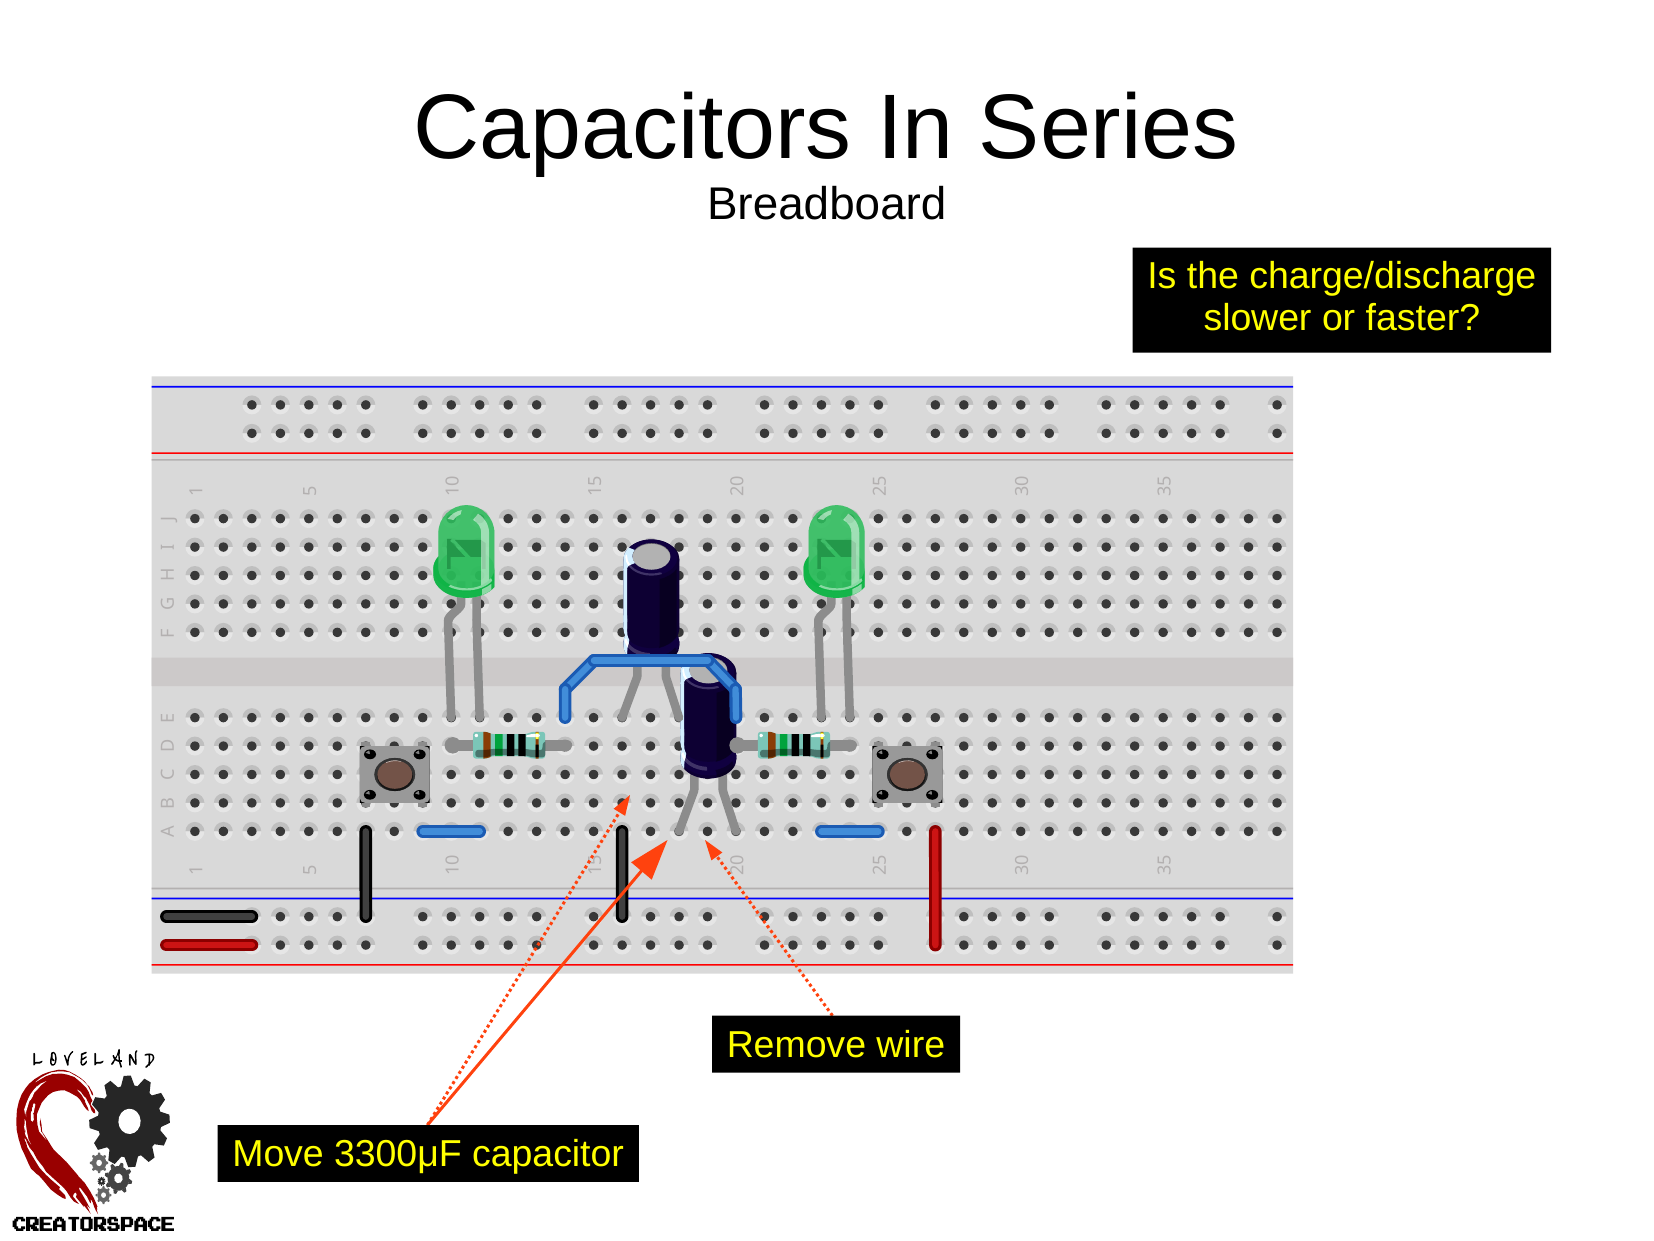

# Capacitors In Series Breadboard
Is the charge/discharge
slower or faster?
Remove wire
Move 3300μF capacitor